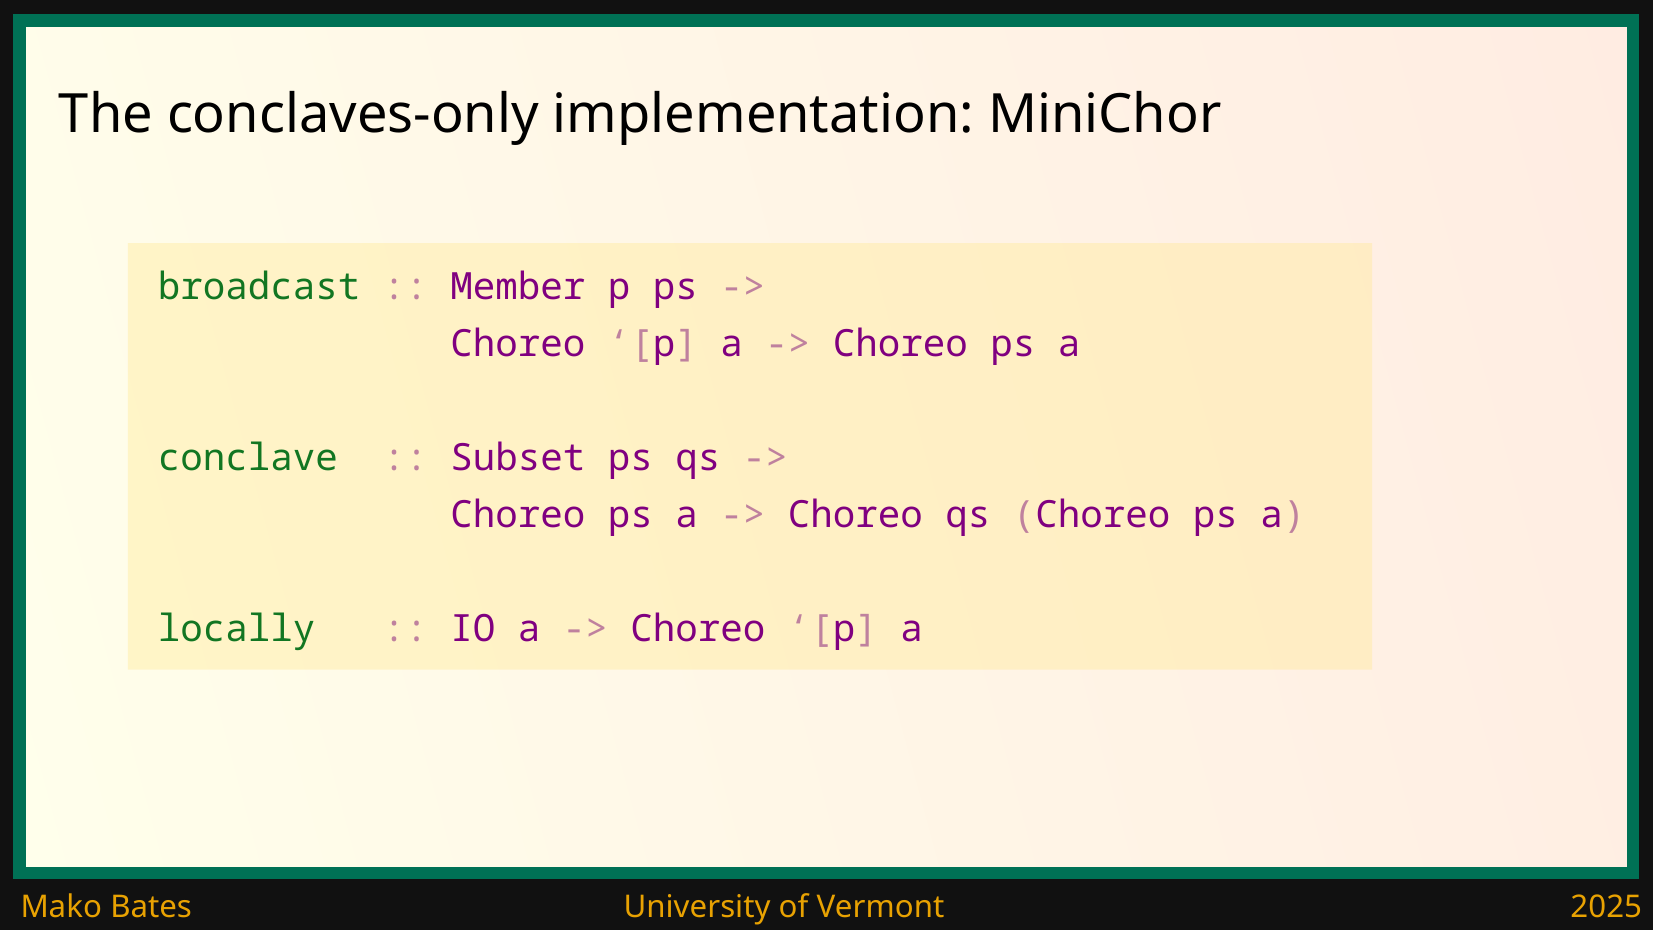

# The conclaves-only implementation: MiniChor
broadcast :: Member p ps ->
 Choreo ‘[p] a -> Choreo ps a
conclave :: Subset ps qs ->
 Choreo ps a -> Choreo qs (Choreo ps a)
locally :: IO a -> Choreo ‘[p] a